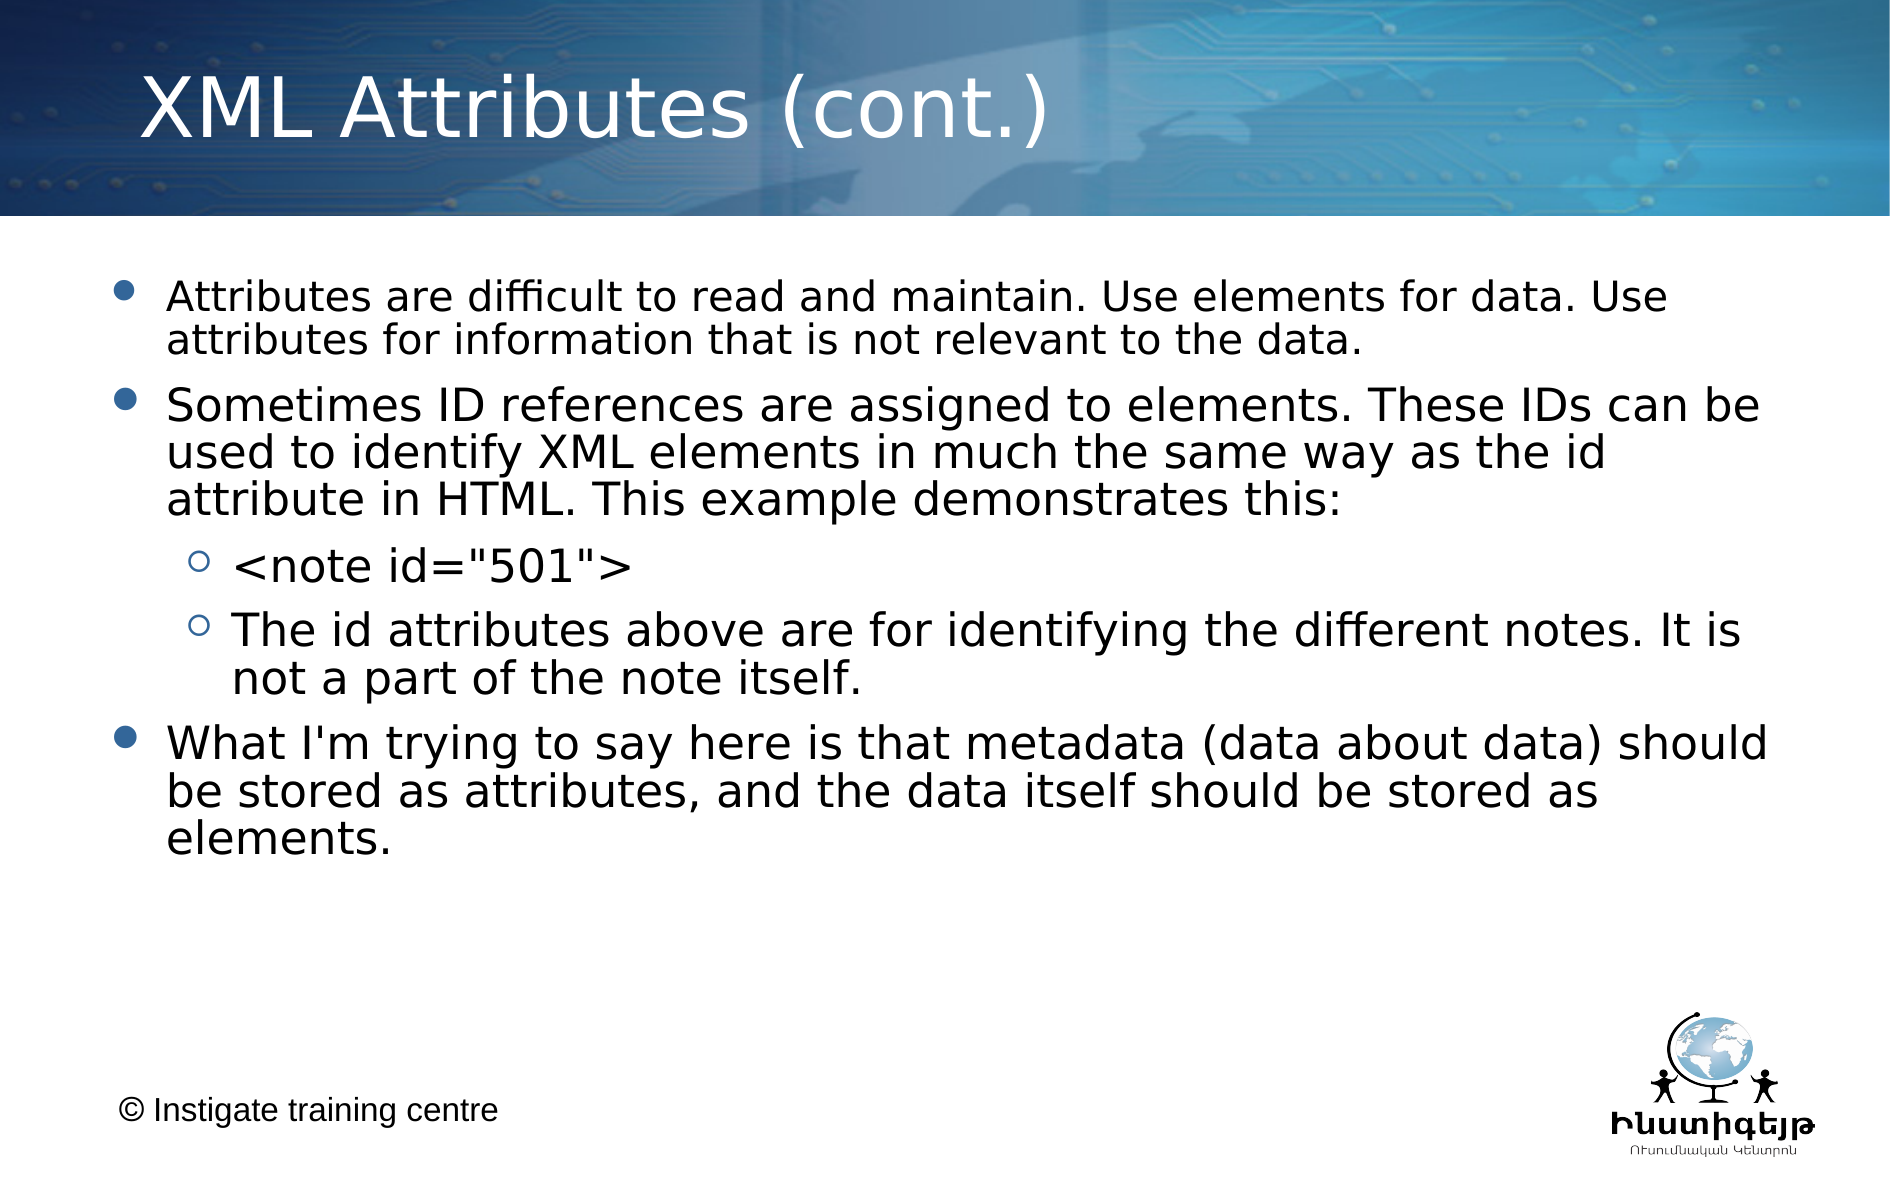

XML Attributes (cont.)
# Attributes are difficult to read and maintain. Use elements for data. Use attributes for information that is not relevant to the data.
Sometimes ID references are assigned to elements. These IDs can be used to identify XML elements in much the same way as the id attribute in HTML. This example demonstrates this:
<note id="501">
The id attributes above are for identifying the different notes. It is not a part of the note itself.
What I'm trying to say here is that metadata (data about data) should be stored as attributes, and the data itself should be stored as elements.